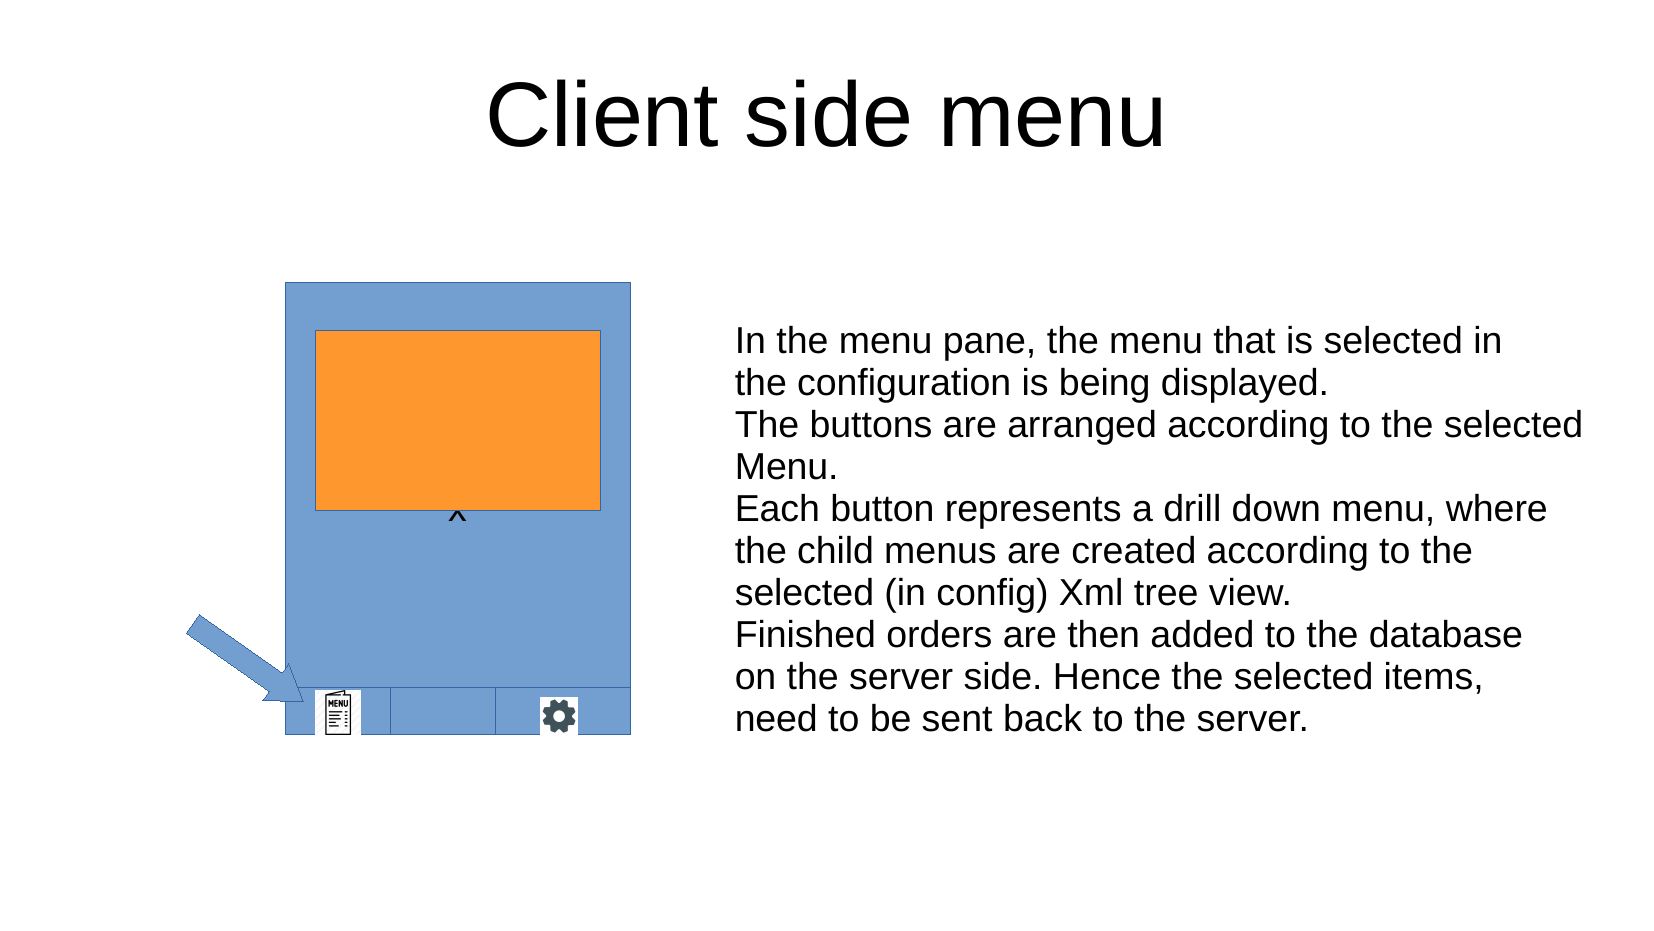

# Client side menu
x
In the menu pane, the menu that is selected in
the configuration is being displayed.
The buttons are arranged according to the selected
Menu.
Each button represents a drill down menu, where
the child menus are created according to the
selected (in config) Xml tree view.
Finished orders are then added to the database
on the server side. Hence the selected items,
need to be sent back to the server.